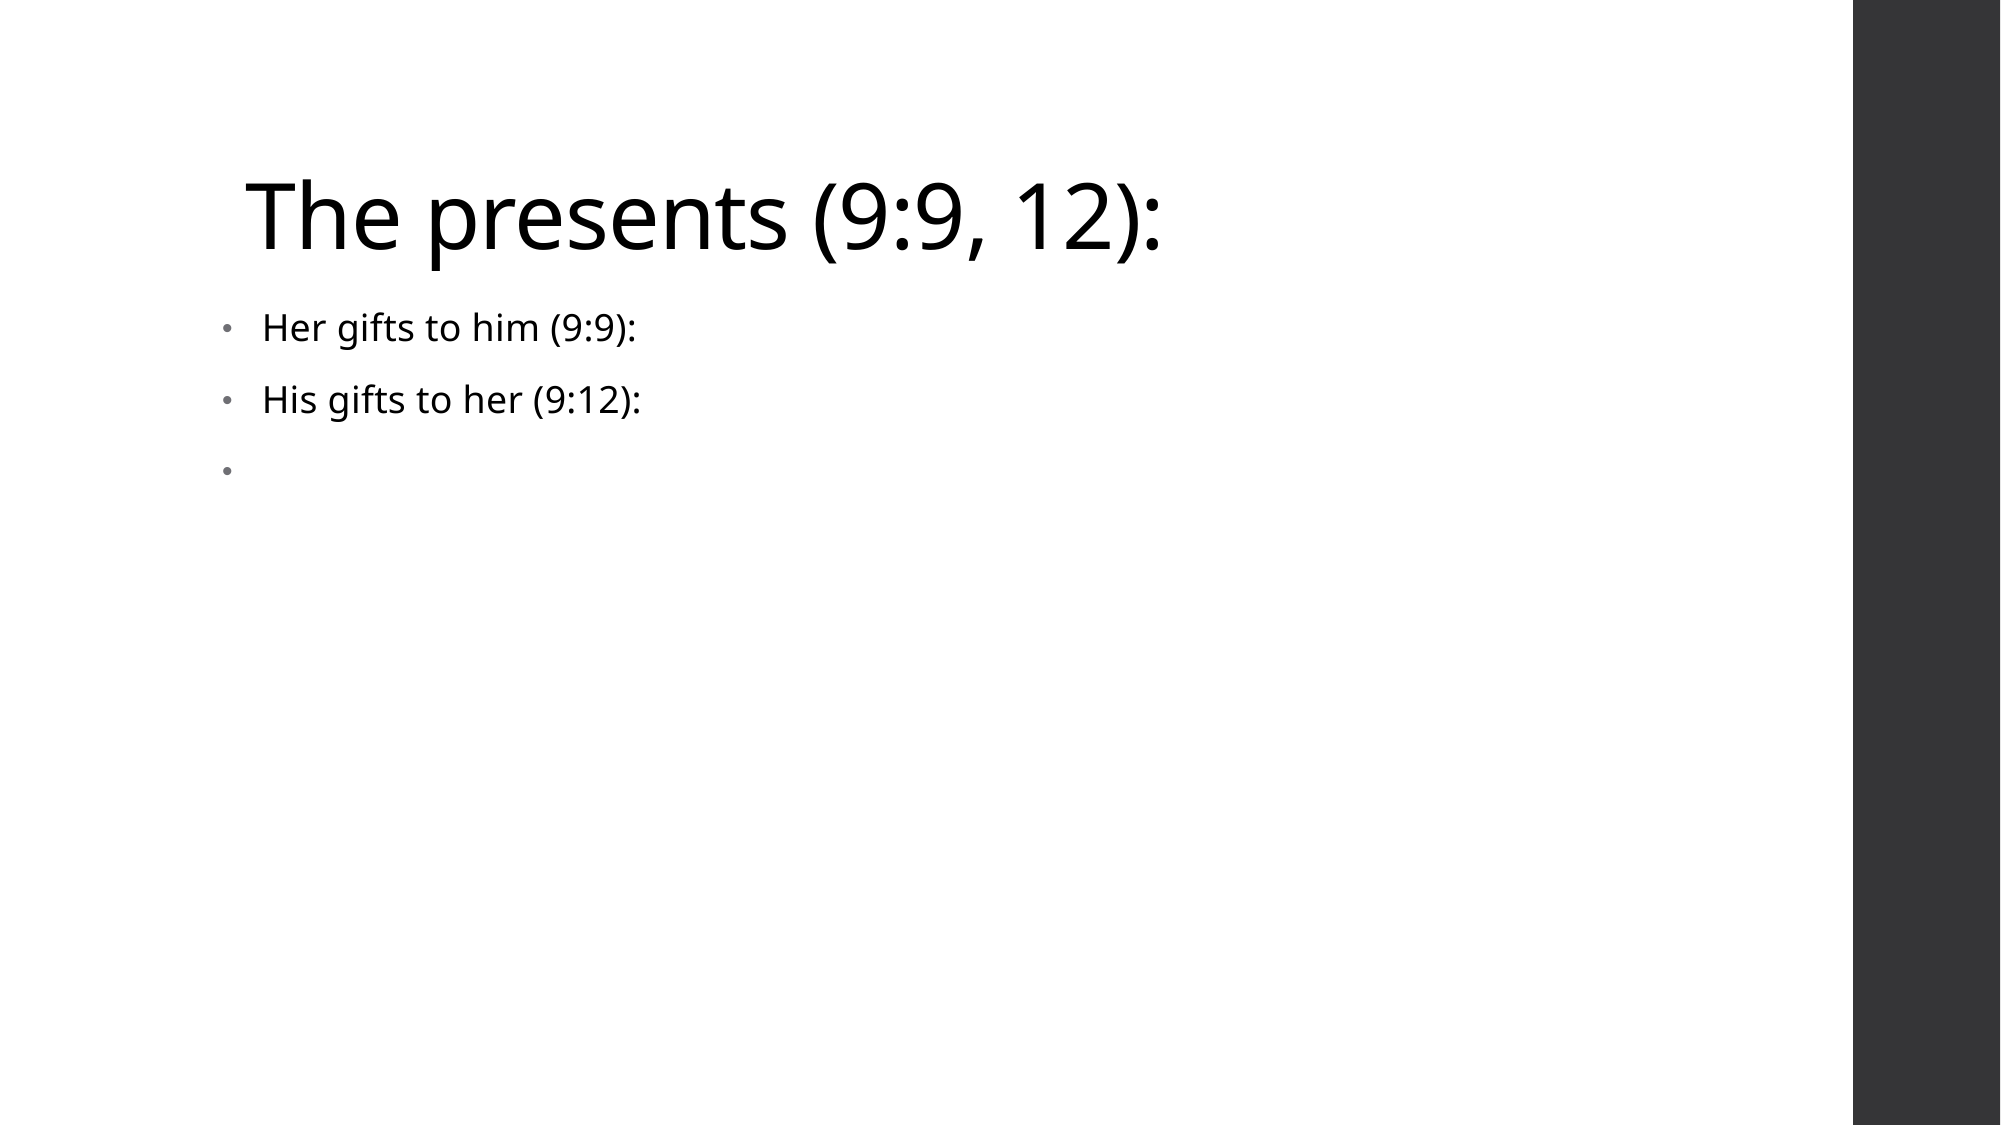

# The presents (9:9, 12):
 Her gifts to him (9:9):
 His gifts to her (9:12):